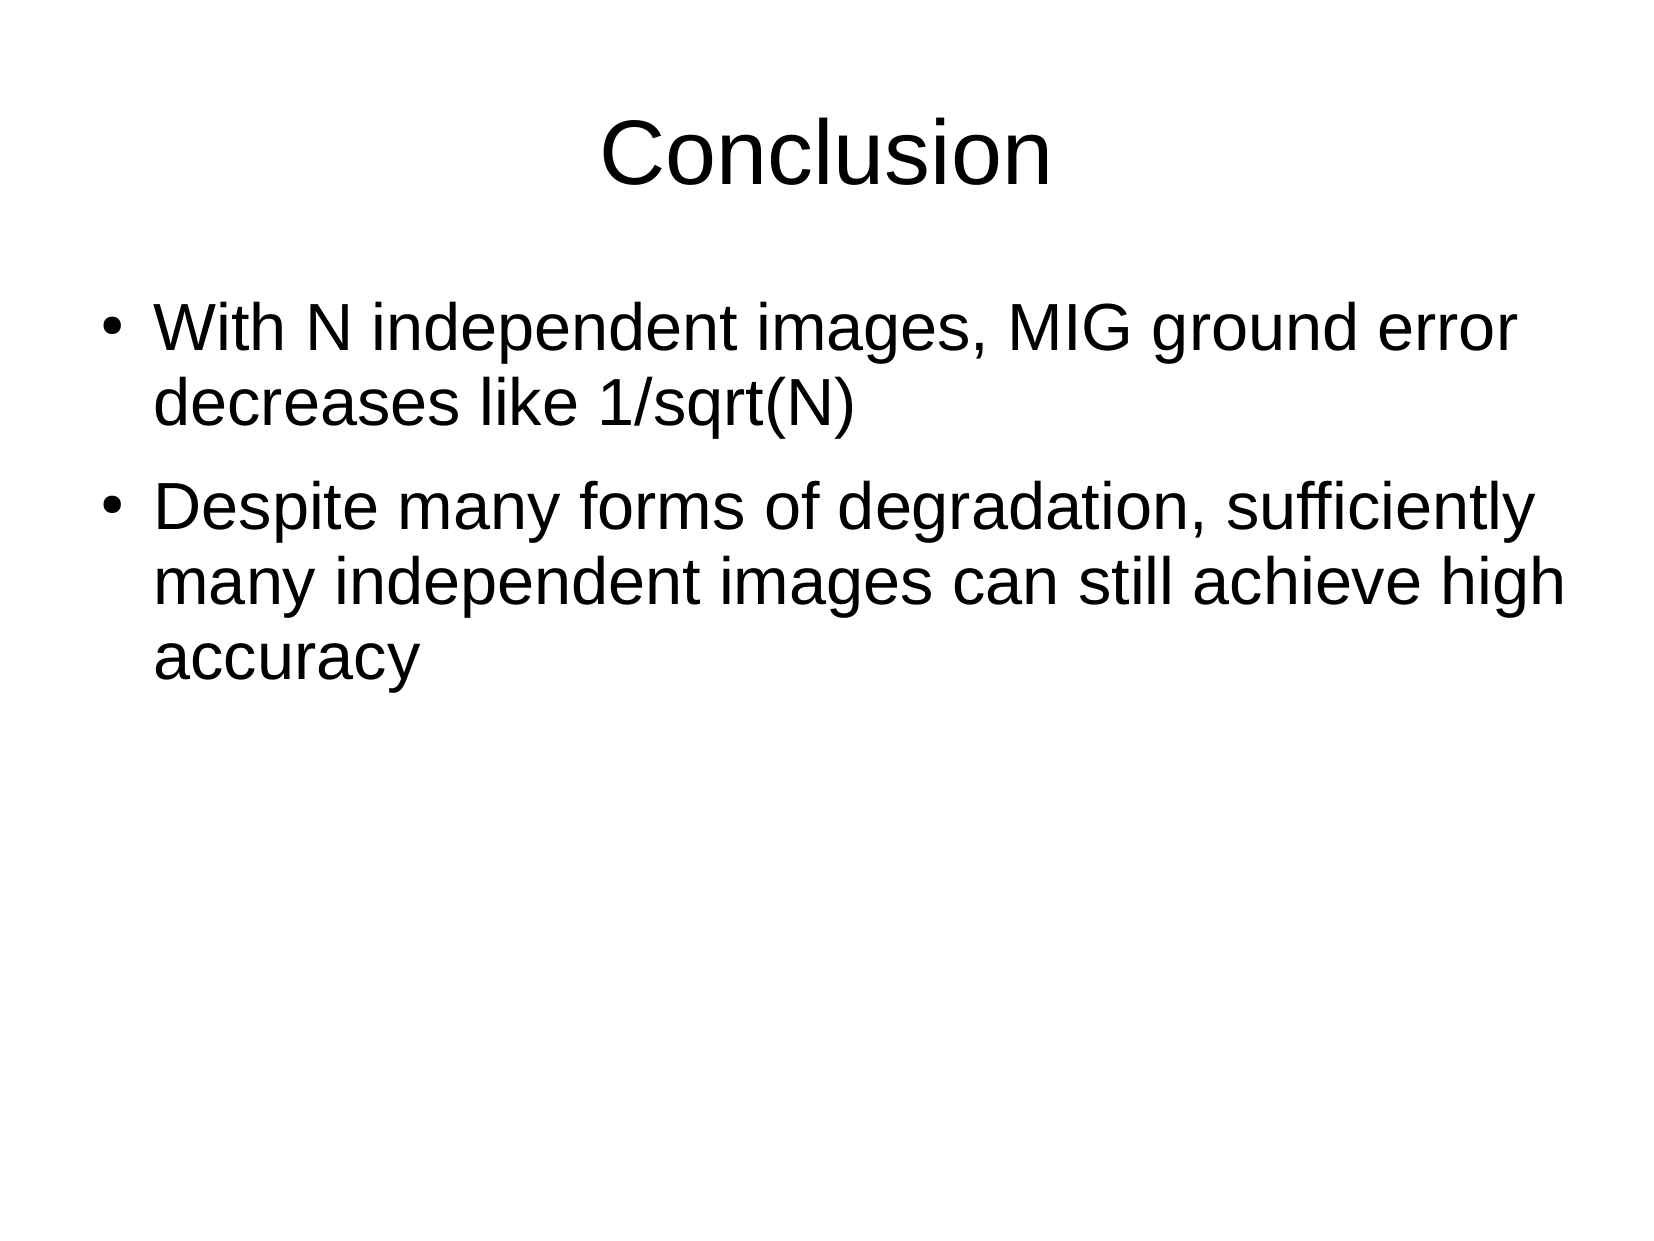

# Conclusion
With N independent images, MIG ground error decreases like 1/sqrt(N)
Despite many forms of degradation, sufficiently many independent images can still achieve high accuracy